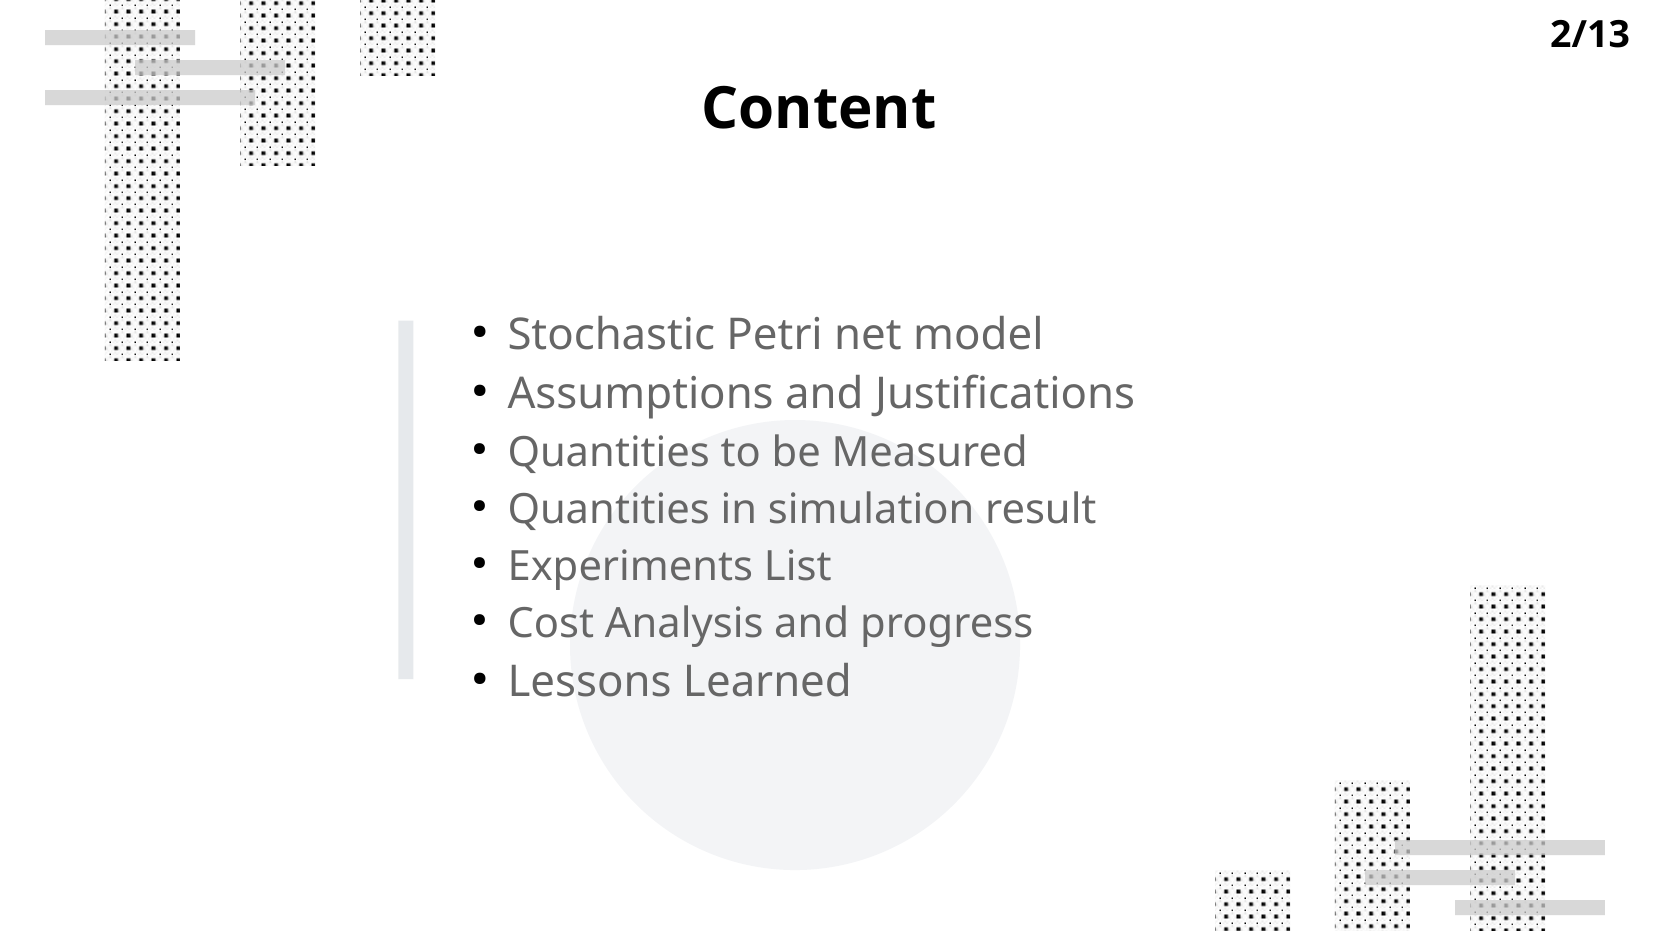

2/13
Content
Stochastic Petri net model
Assumptions and Justifications
Quantities to be Measured
Quantities in simulation result
Experiments List
Cost Analysis and progress
Lessons Learned